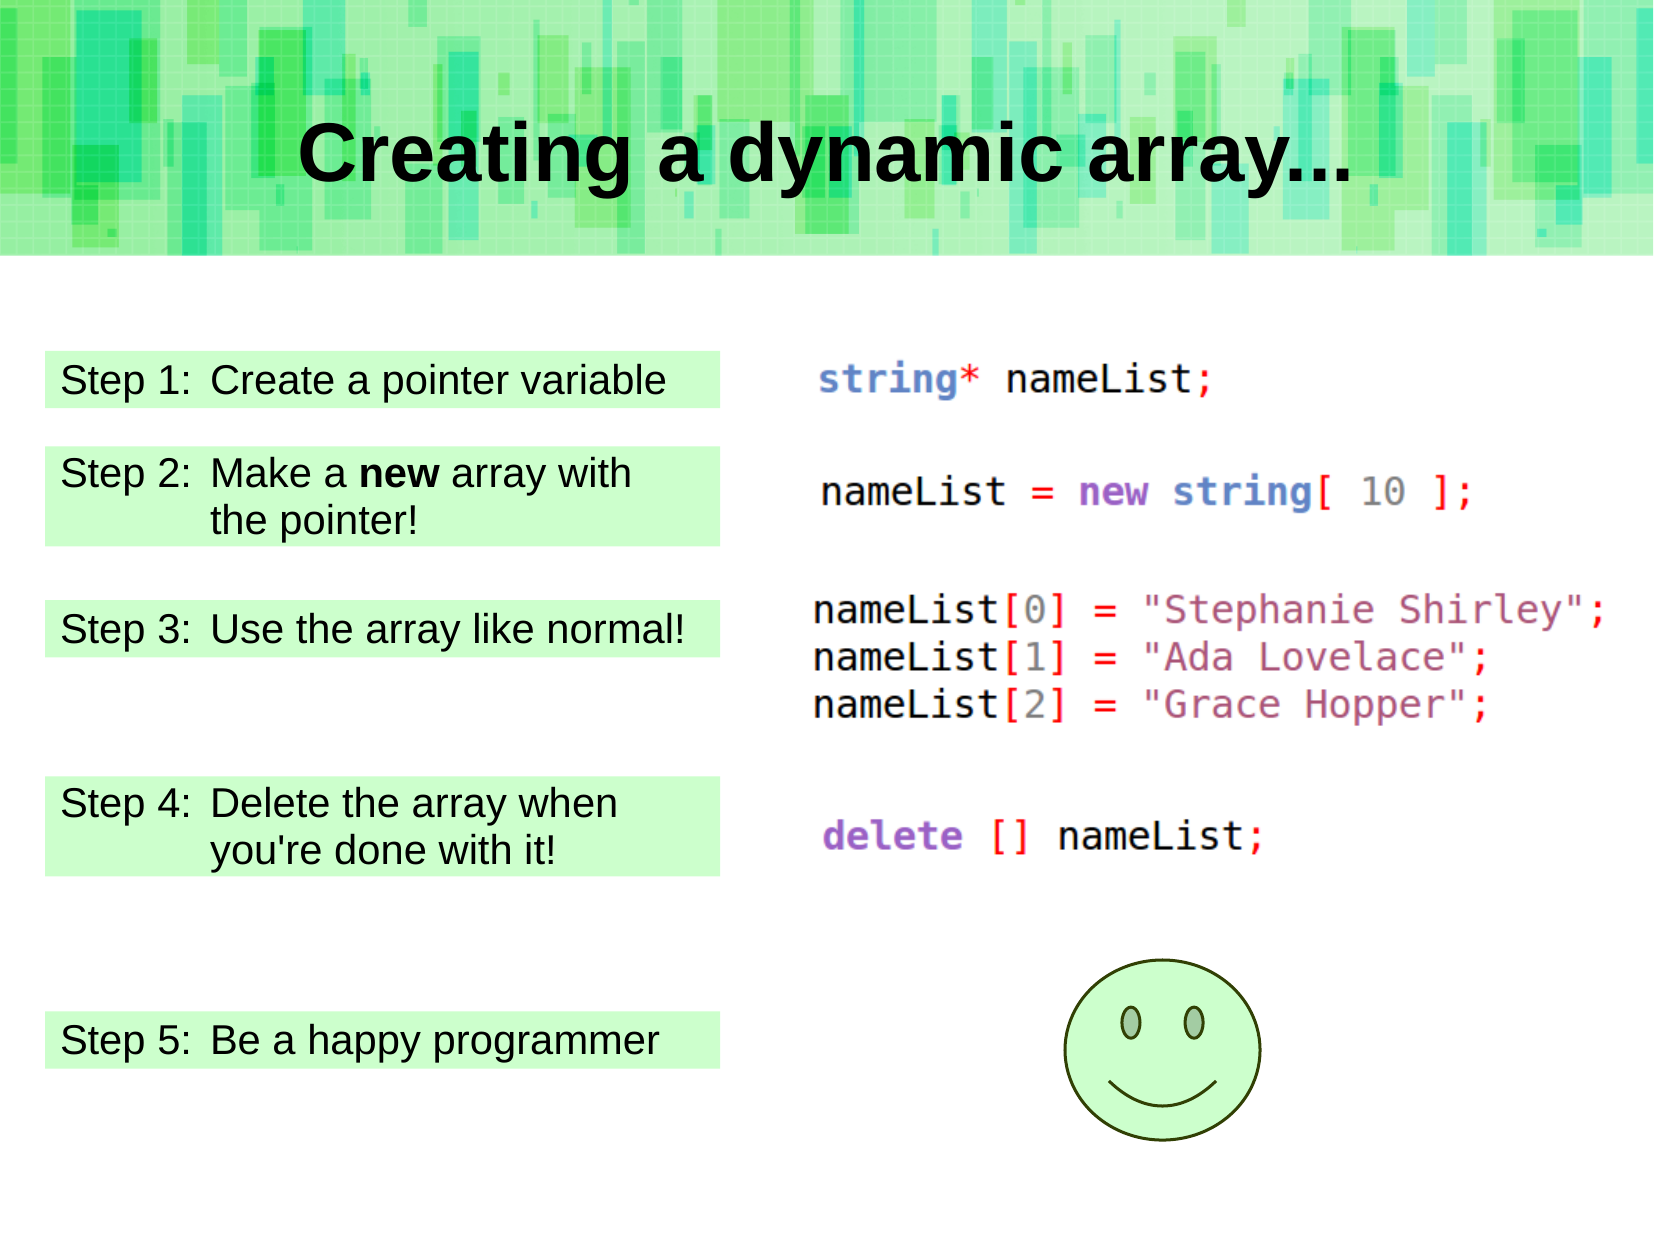

# Creating a dynamic array...
Step 1: 	Create a pointer variable
Step 2: 	Make a new array with
		the pointer!
Step 3: 	Use the array like normal!
Step 4: 	Delete the array when 			you're done with it!
Step 5: 	Be a happy programmer